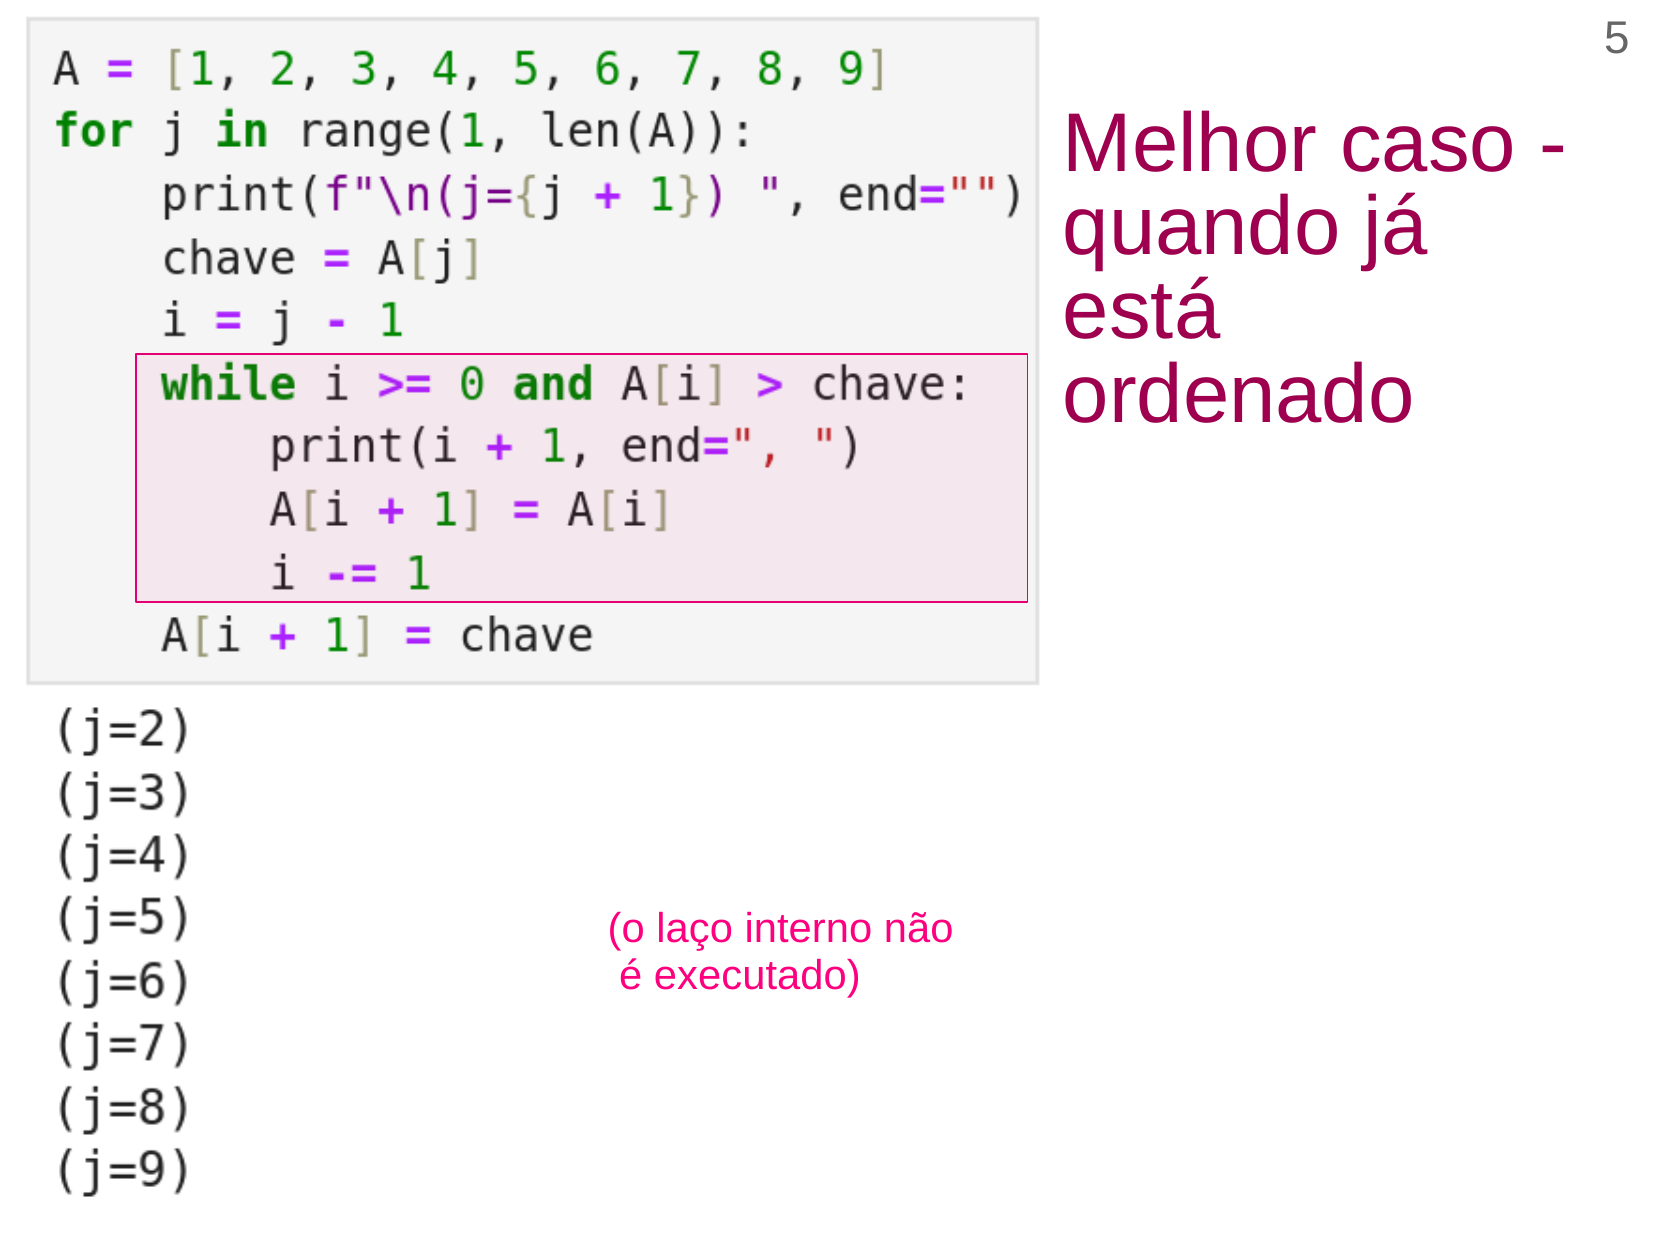

5
# Melhor caso - quando já está ordenado
(o laço interno não
 é executado)